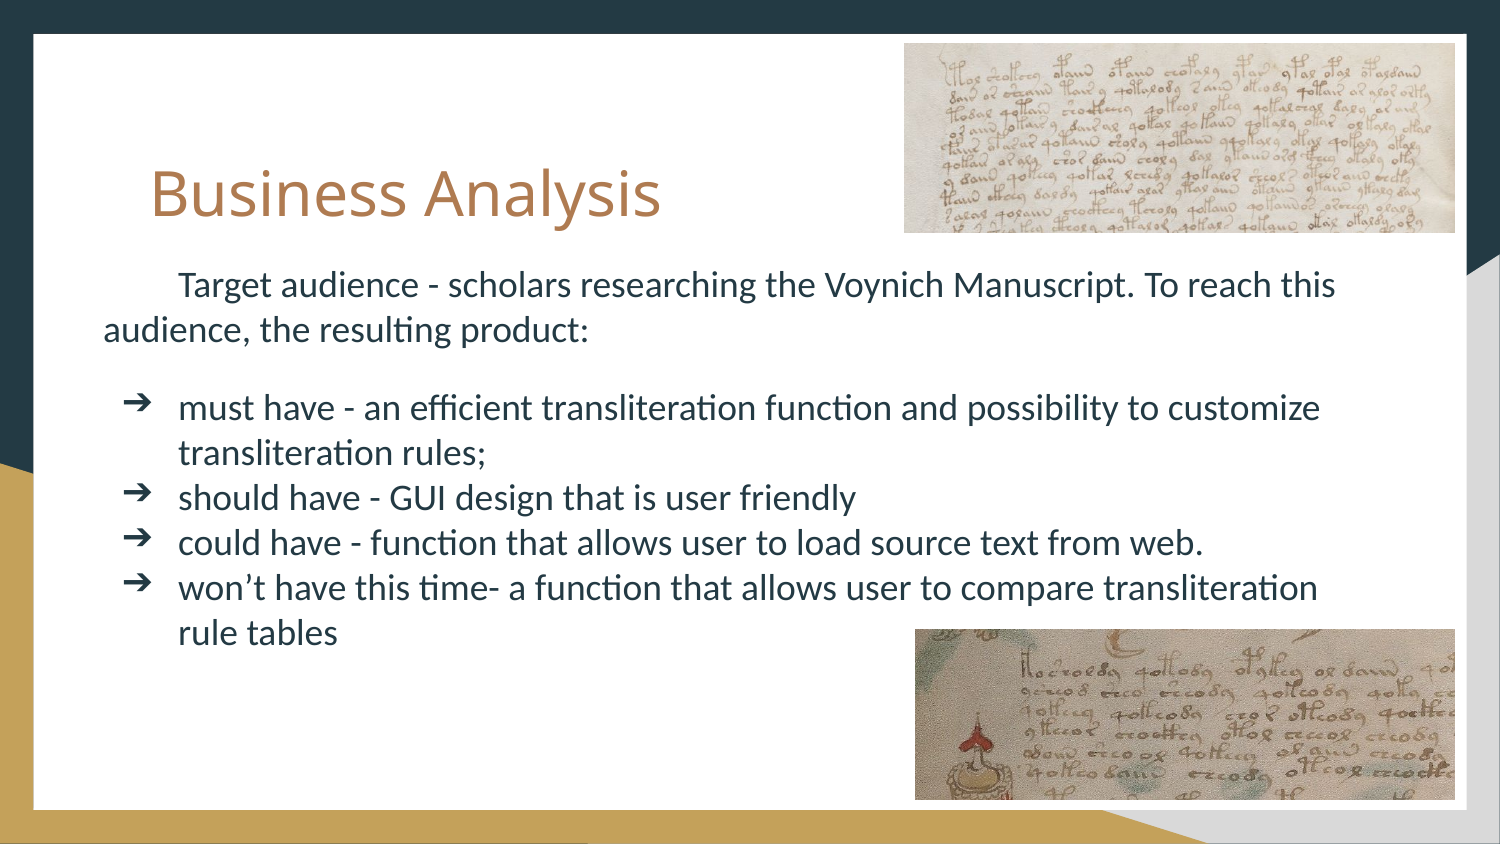

# Business Analysis
Target audience - scholars researching the Voynich Manuscript. To reach this audience, the resulting product:
must have - an efficient transliteration function and possibility to customize transliteration rules;
should have - GUI design that is user friendly
could have - function that allows user to load source text from web.
won’t have this time- a function that allows user to compare transliteration rule tables